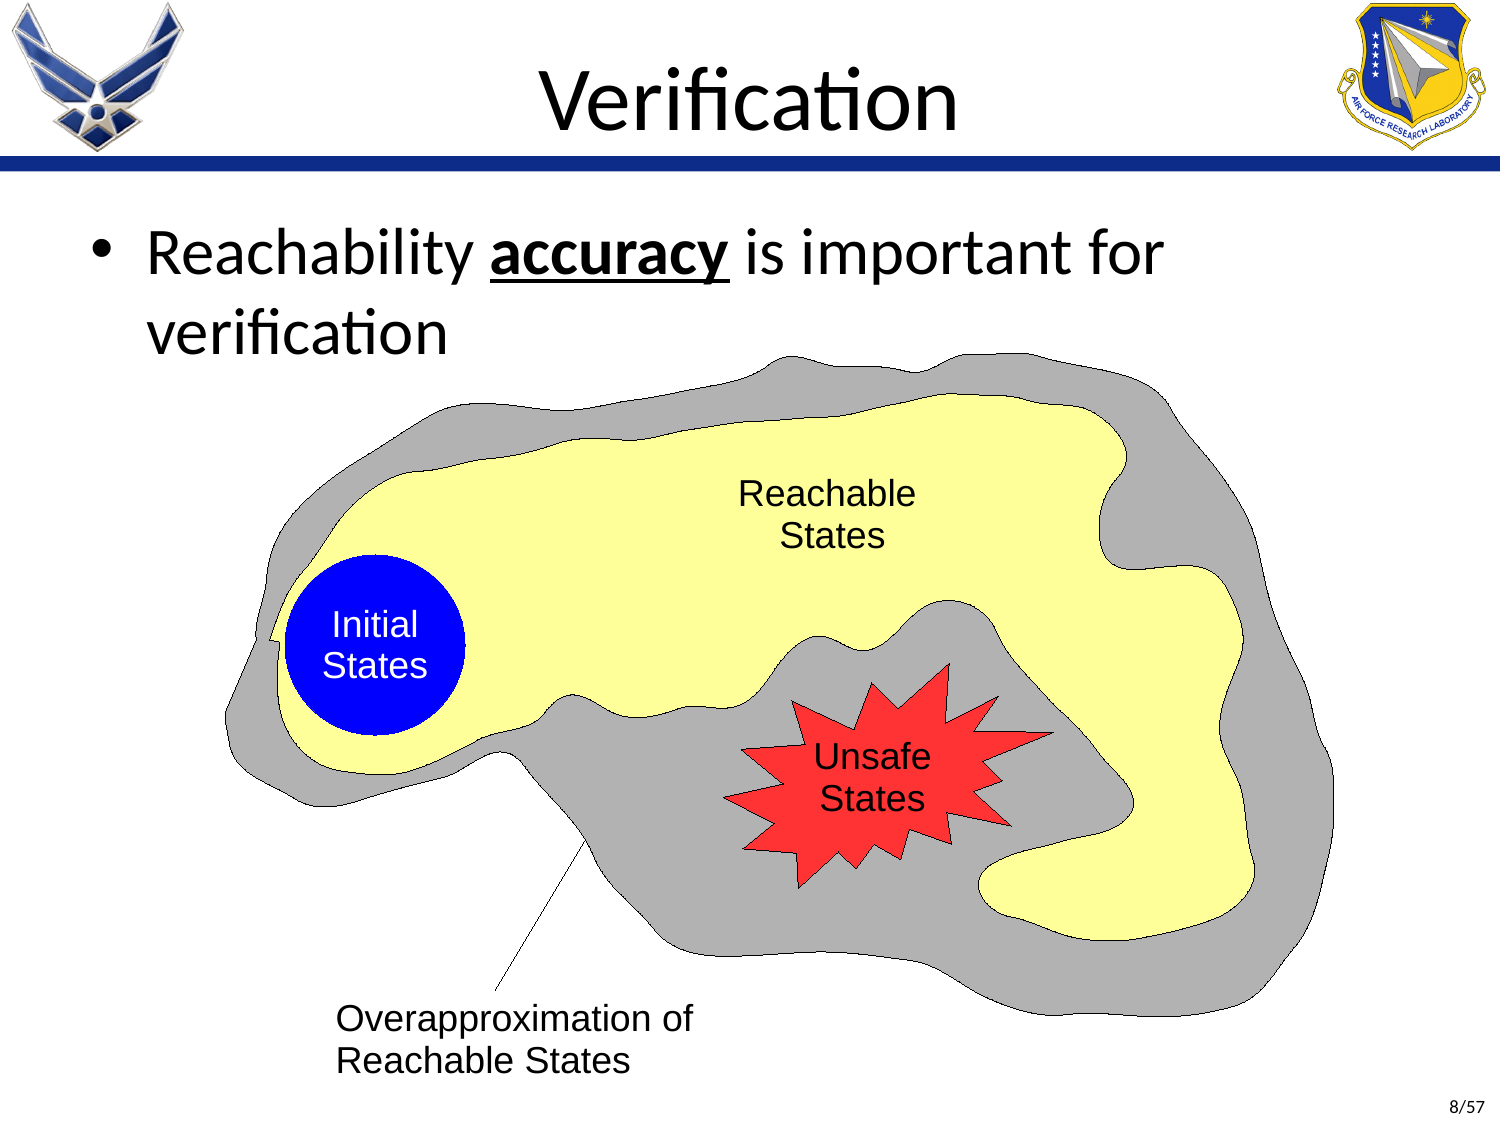

# Verification
Reachability accuracy is important for verification
Reachable
States
Initial
States
Unsafe
States
Overapproximation of
Reachable States